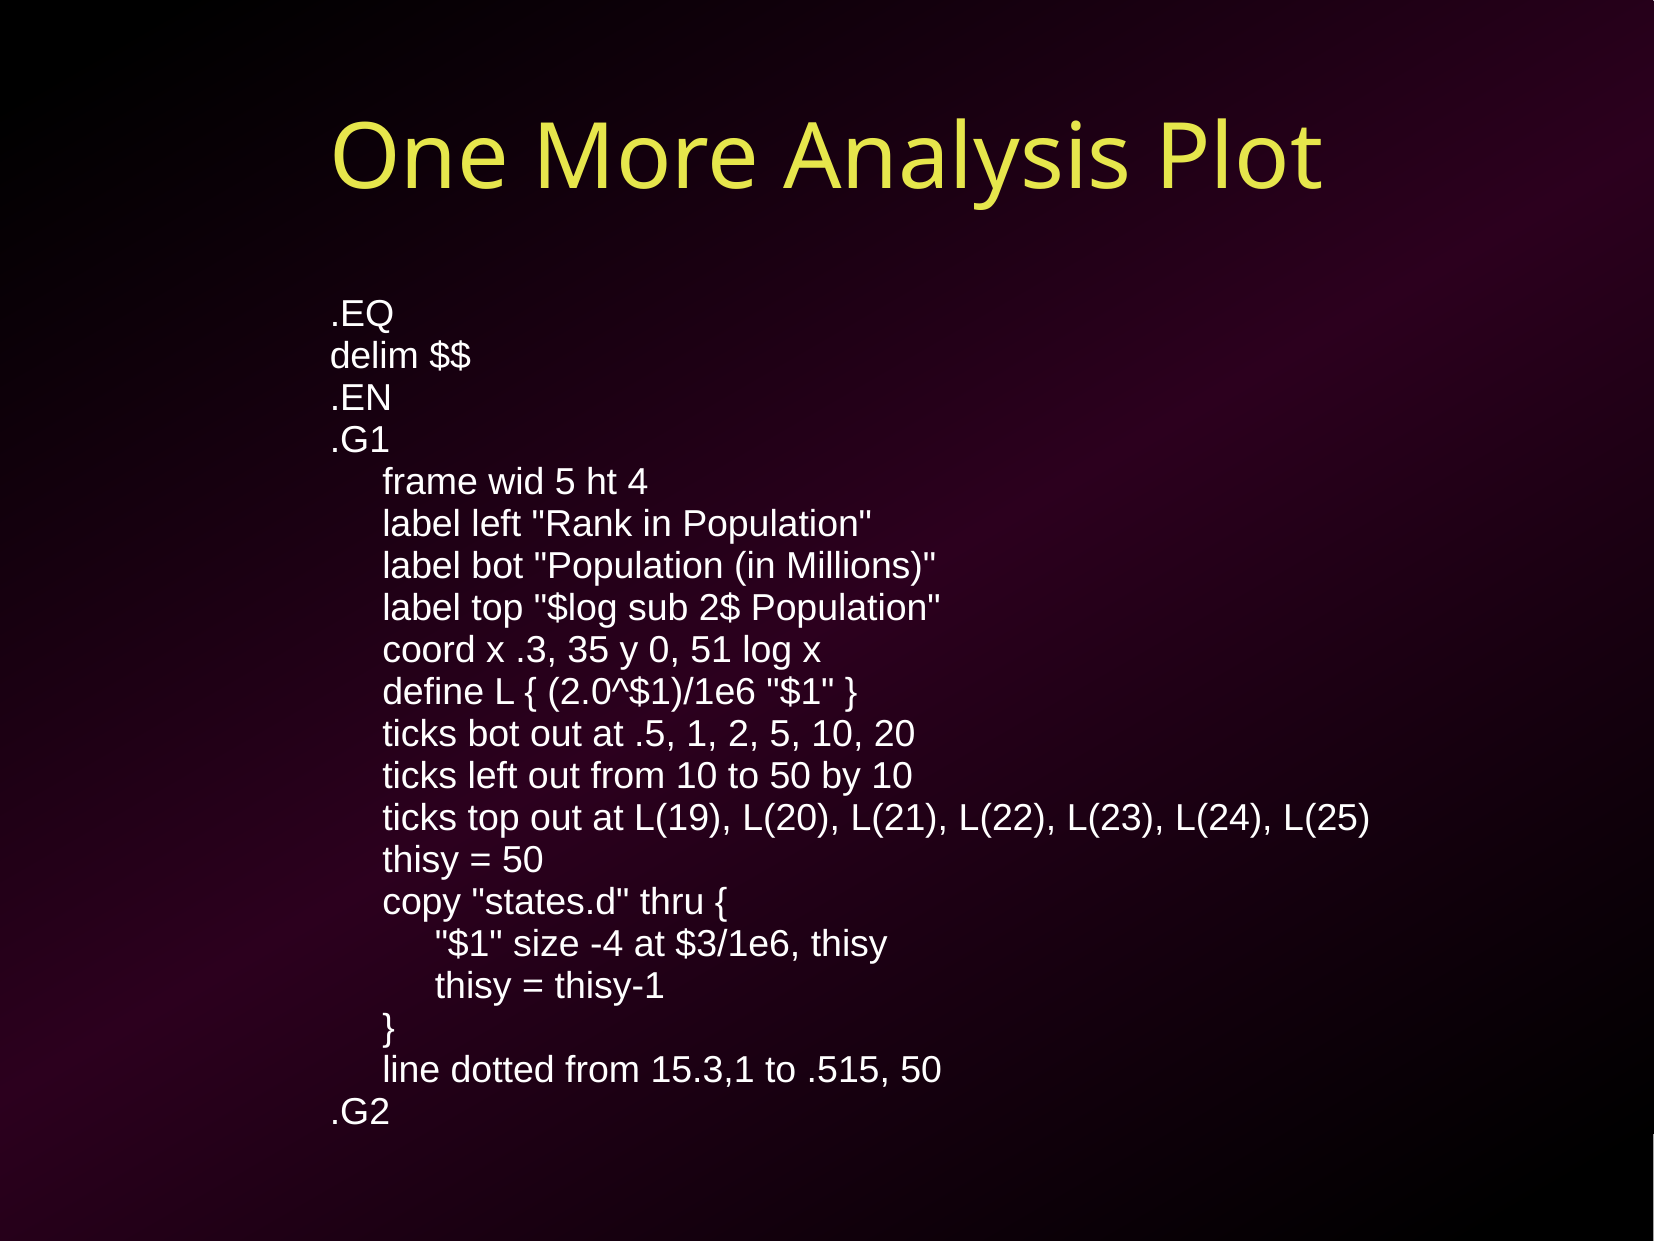

# One More Analysis Plot
.EQ
delim $$
.EN
.G1
 frame wid 5 ht 4
 label left "Rank in Population"
 label bot "Population (in Millions)"
 label top "$log sub 2$ Population"
 coord x .3, 35 y 0, 51 log x
 define L { (2.0^$1)/1e6 "$1" }
 ticks bot out at .5, 1, 2, 5, 10, 20
 ticks left out from 10 to 50 by 10
 ticks top out at L(19), L(20), L(21), L(22), L(23), L(24), L(25)
 thisy = 50
 copy "states.d" thru {
 "$1" size -4 at $3/1e6, thisy
 thisy = thisy-1
 }
 line dotted from 15.3,1 to .515, 50
.G2